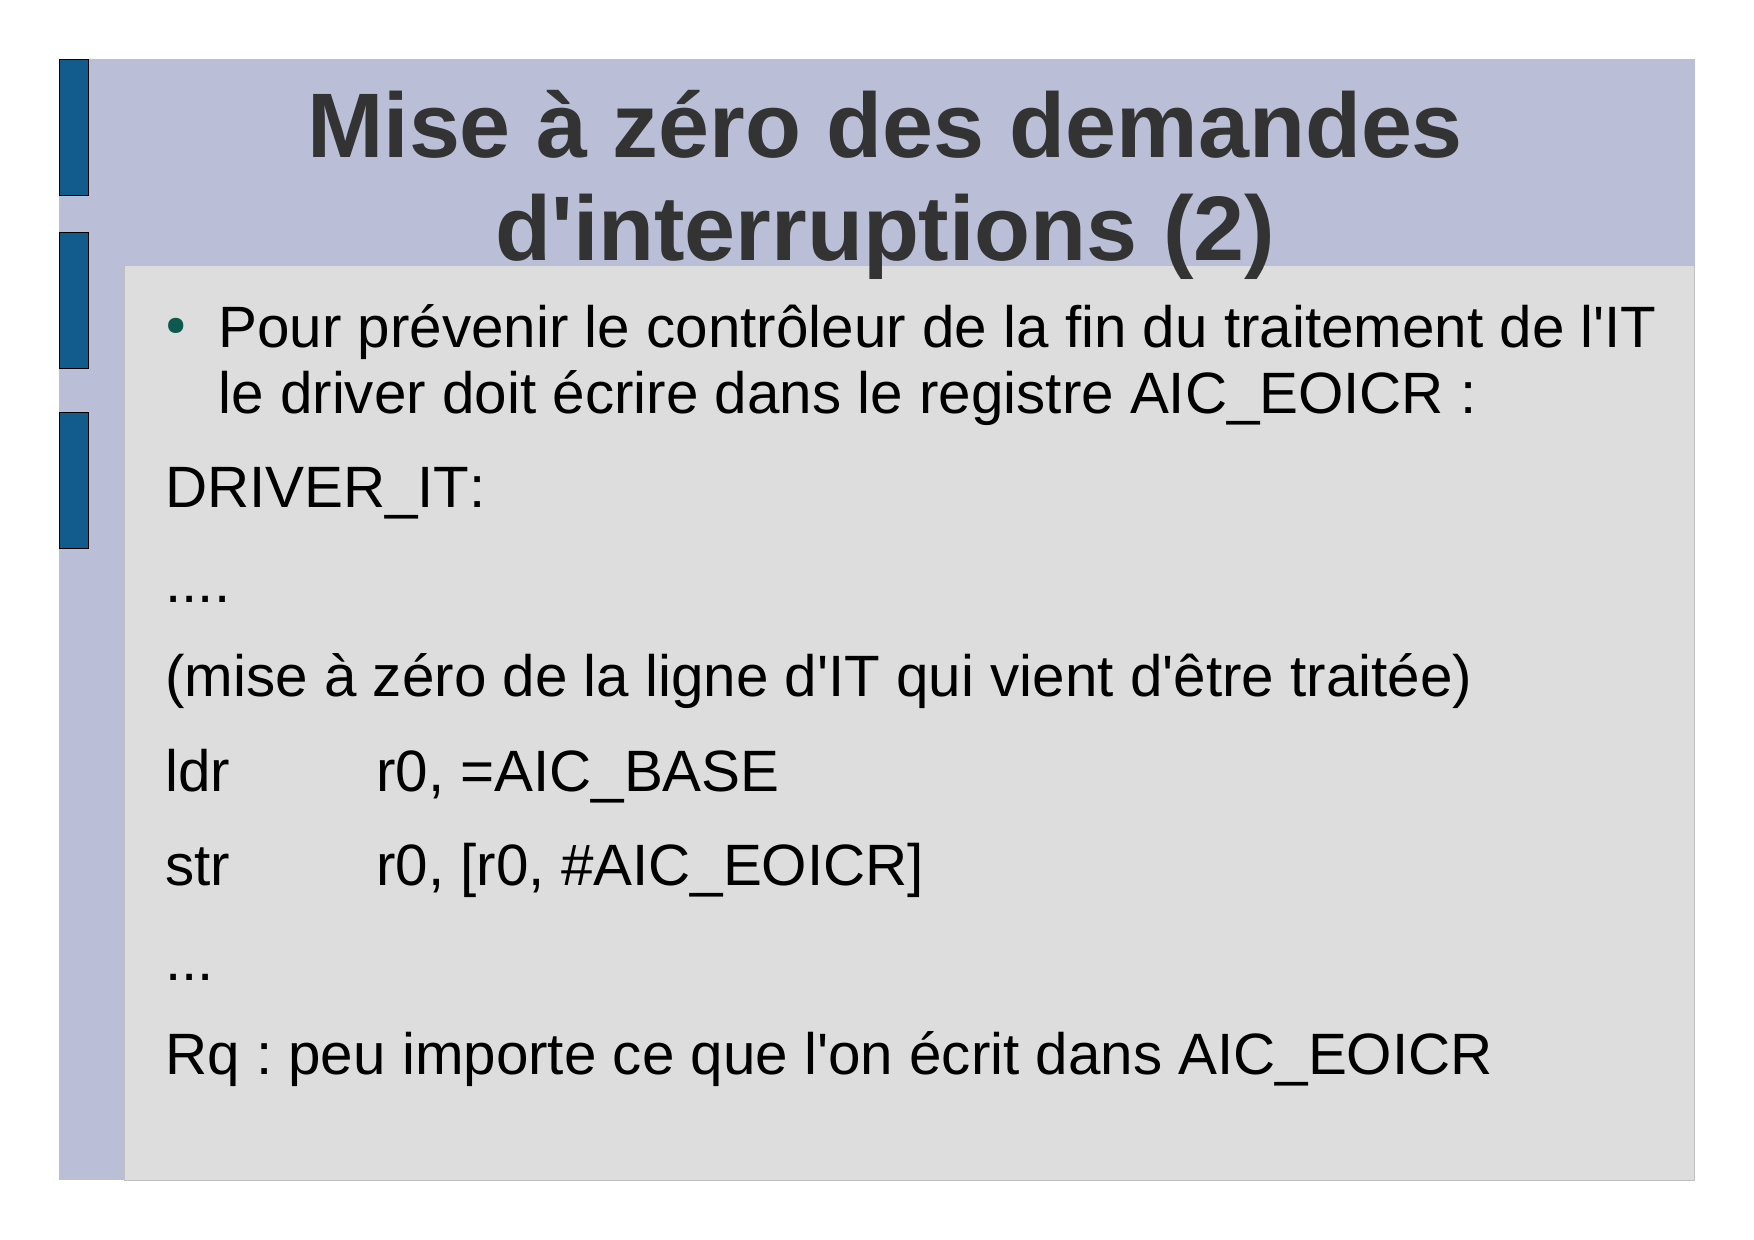

# Mise à zéro des demandes d'interruptions (2)
Pour prévenir le contrôleur de la fin du traitement de l'IT le driver doit écrire dans le registre AIC_EOICR :
DRIVER_IT:
....
(mise à zéro de la ligne d'IT qui vient d'être traitée)
ldr r0, =AIC_BASE
str r0, [r0, #AIC_EOICR]
...
Rq : peu importe ce que l'on écrit dans AIC_EOICR